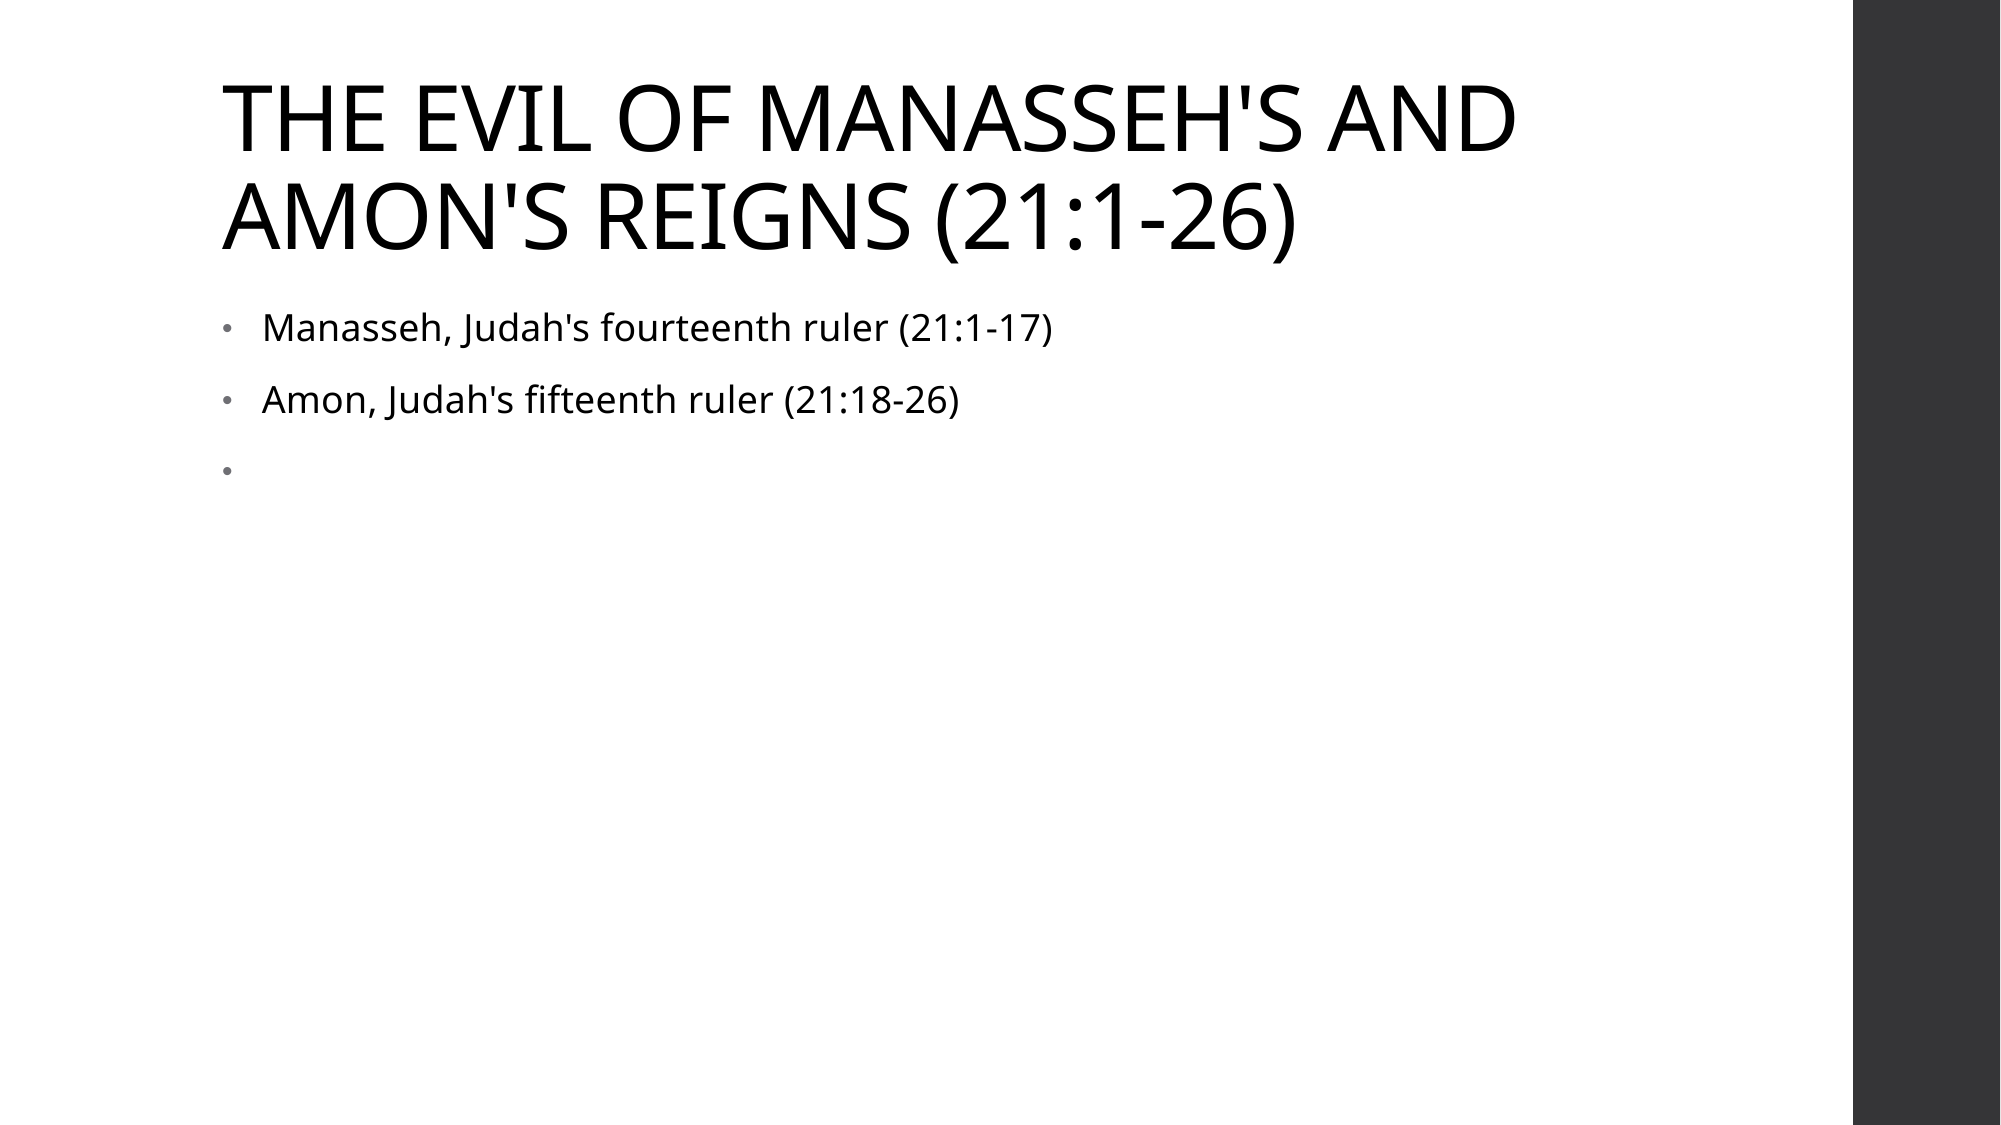

# THE EVIL OF MANASSEH'S AND AMON'S REIGNS (21:1-26)
 Manasseh, Judah's fourteenth ruler (21:1-17)
 Amon, Judah's fifteenth ruler (21:18-26)